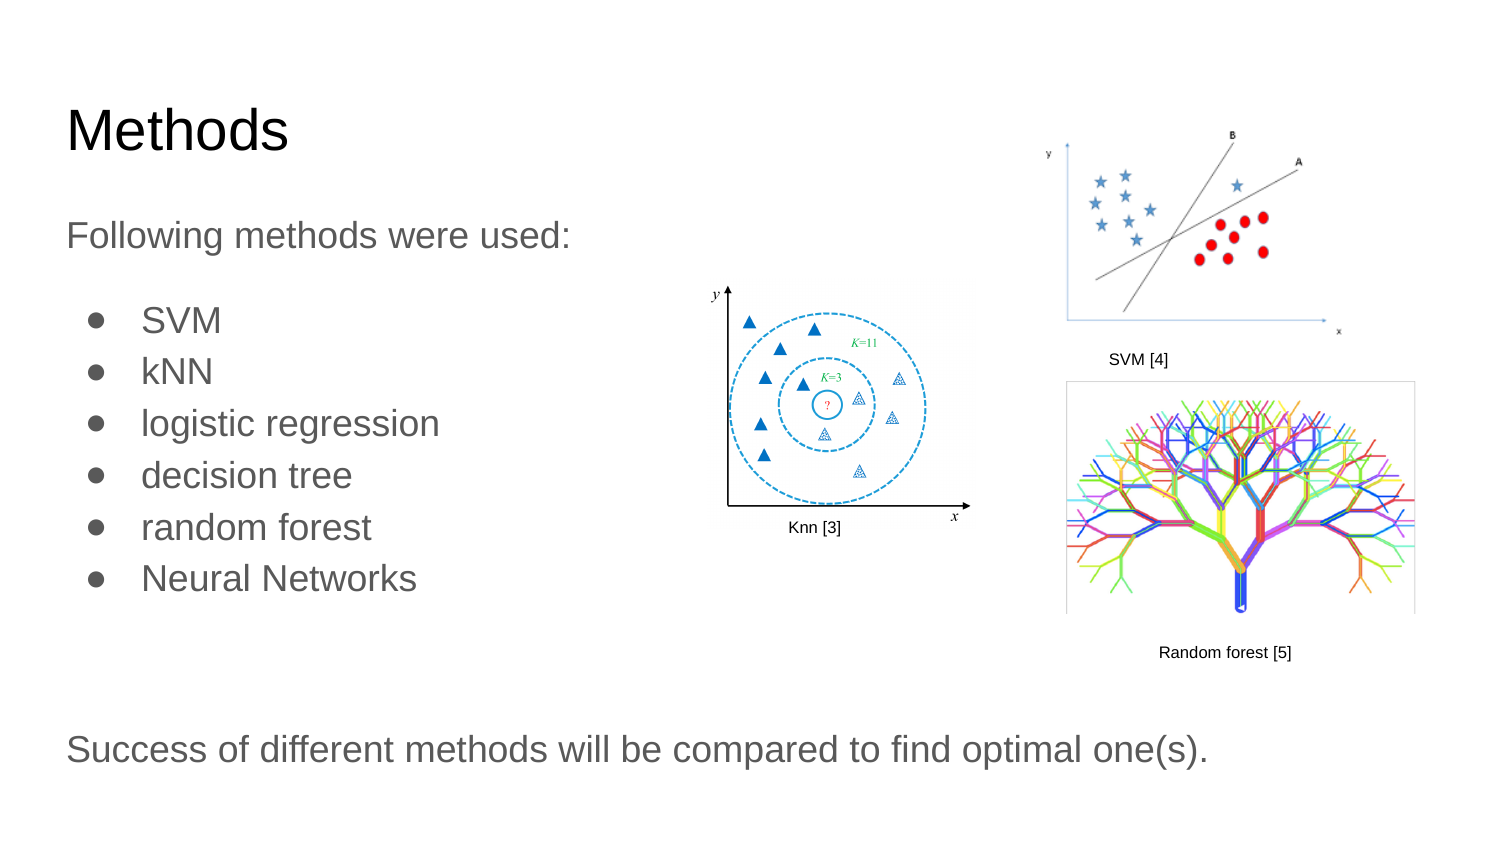

# Methods
Following methods were used:
SVM
kNN
logistic regression
decision tree
random forest
Neural Networks
Success of different methods will be compared to find optimal one(s).
SVM [4]
Knn [3]
Random forest [5]